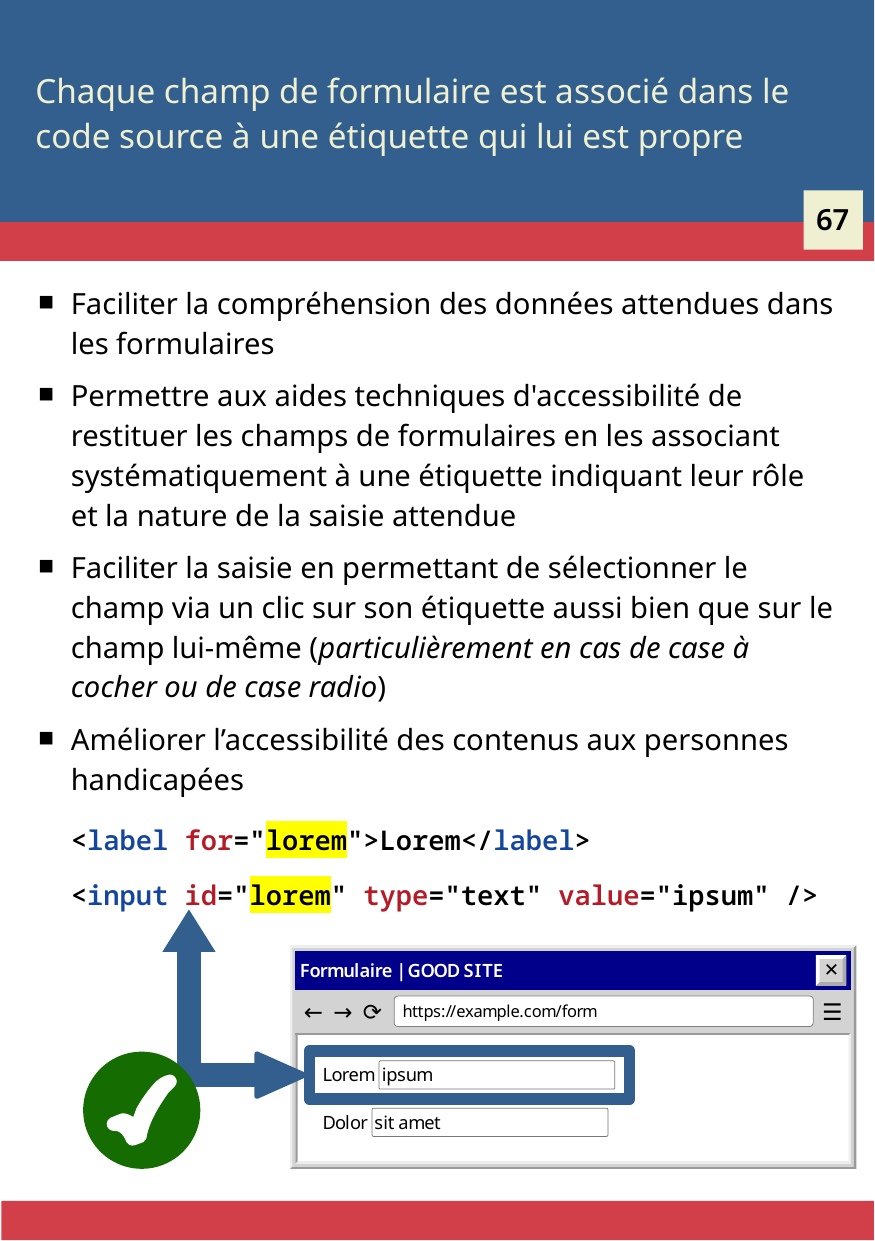

# Chaque champ de formulaire est associé dans le code source à une étiquette qui lui est propre
67
Faciliter la compréhension des données attendues dans les formulaires
Permettre aux aides techniques d'accessibilité de restituer les champs de formulaires en les associant systématiquement à une étiquette indiquant leur rôle et la nature de la saisie attendue
Faciliter la saisie en permettant de sélectionner le champ via un clic sur son étiquette aussi bien que sur le champ lui-même (particulièrement en cas de case à cocher ou de case radio)
Améliorer l’accessibilité des contenus aux personnes handicapées
<label for="lorem">Lorem</label>
<input id="lorem" type="text" value="ipsum" />